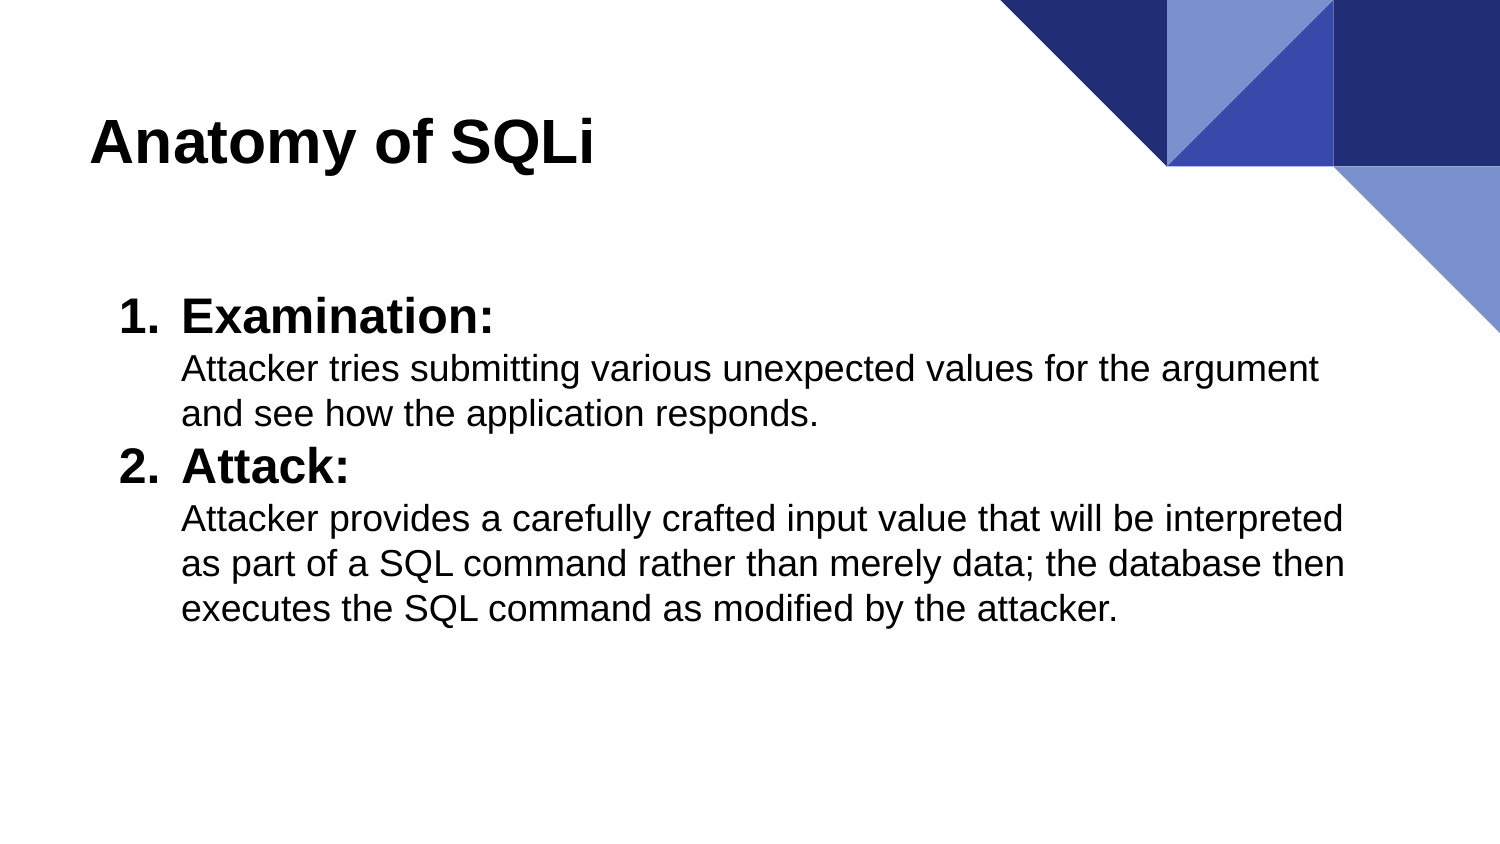

Anatomy of SQLi
Examination:
Attacker tries submitting various unexpected values for the argument and see how the application responds.
Attack:
Attacker provides a carefully crafted input value that will be interpreted as part of a SQL command rather than merely data; the database then executes the SQL command as modified by the attacker.
#